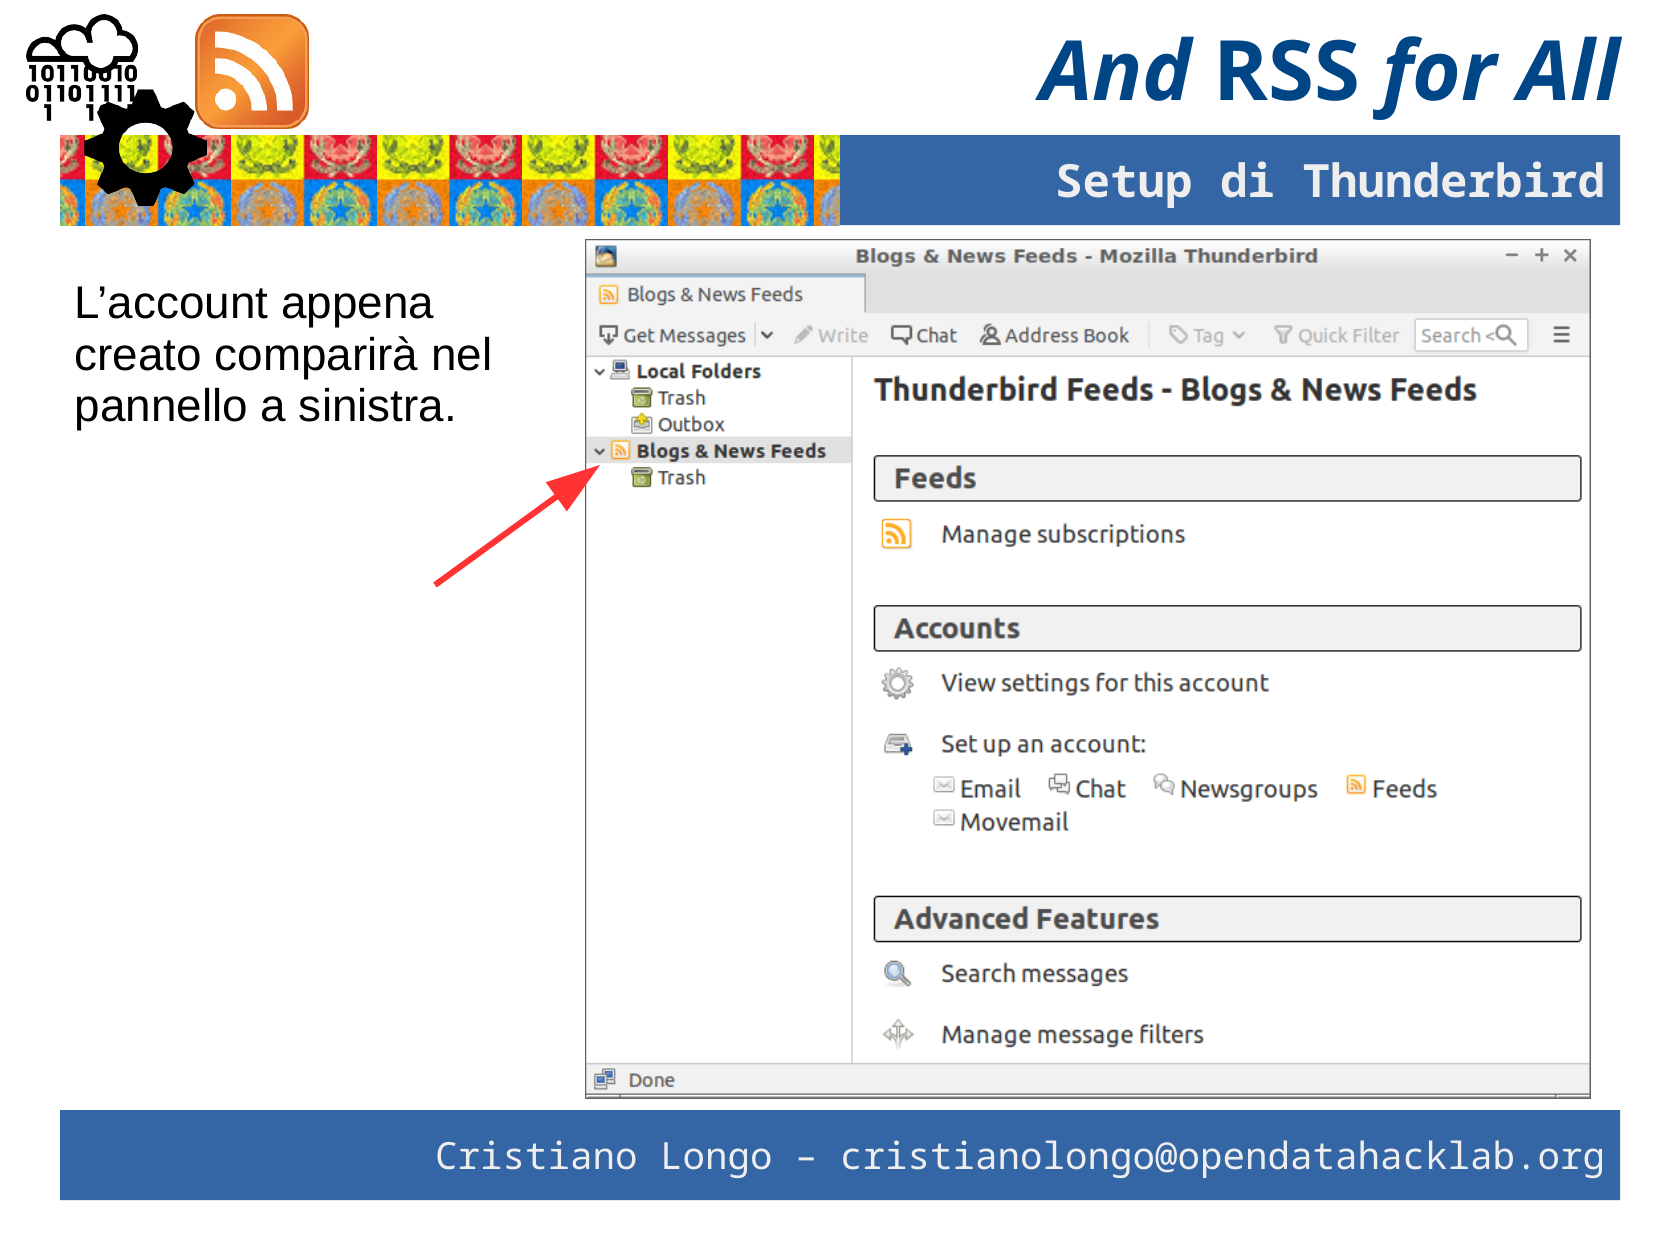

And RSS for All
Setup di Thunderbird
L’account appena creato comparirà nel pannello a sinistra.
Cristiano Longo – cristianolongo@opendatahacklab.org